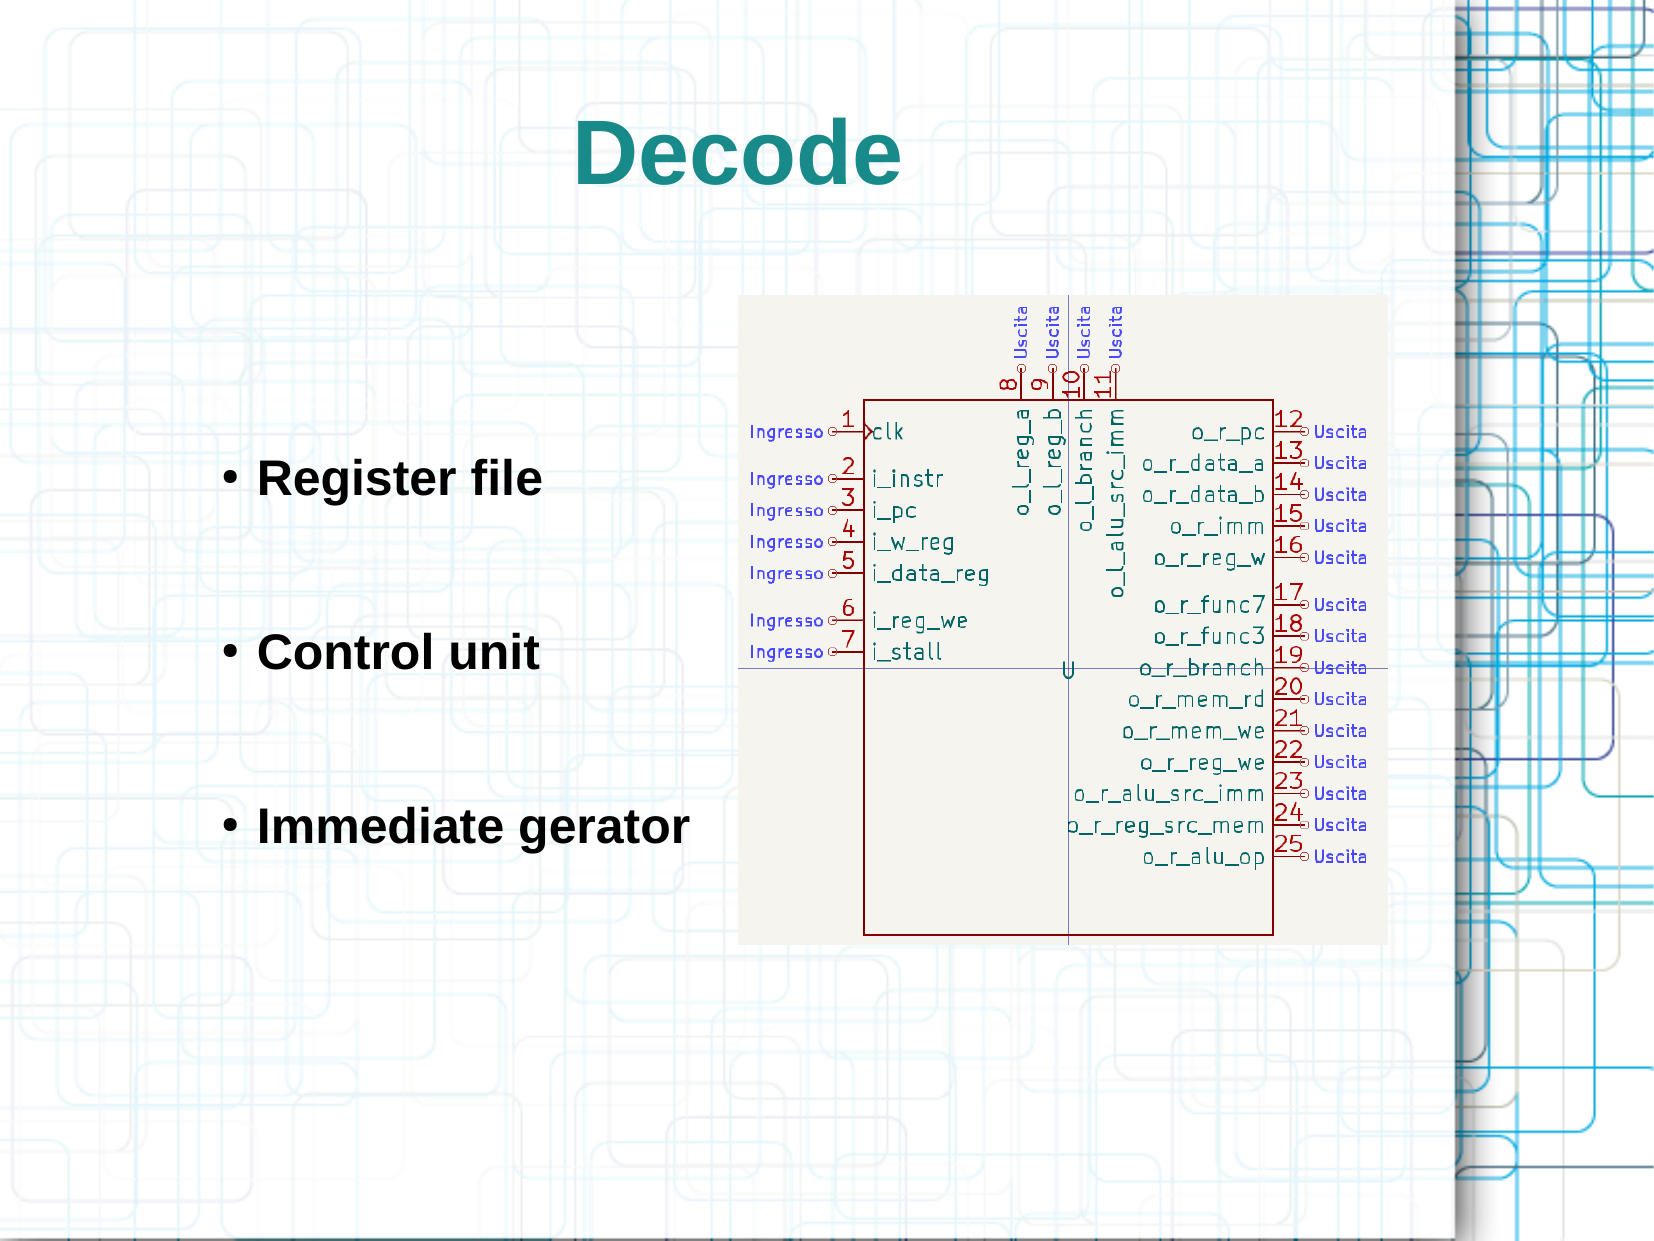

# Decode
Register file
Control unit
Immediate gerator